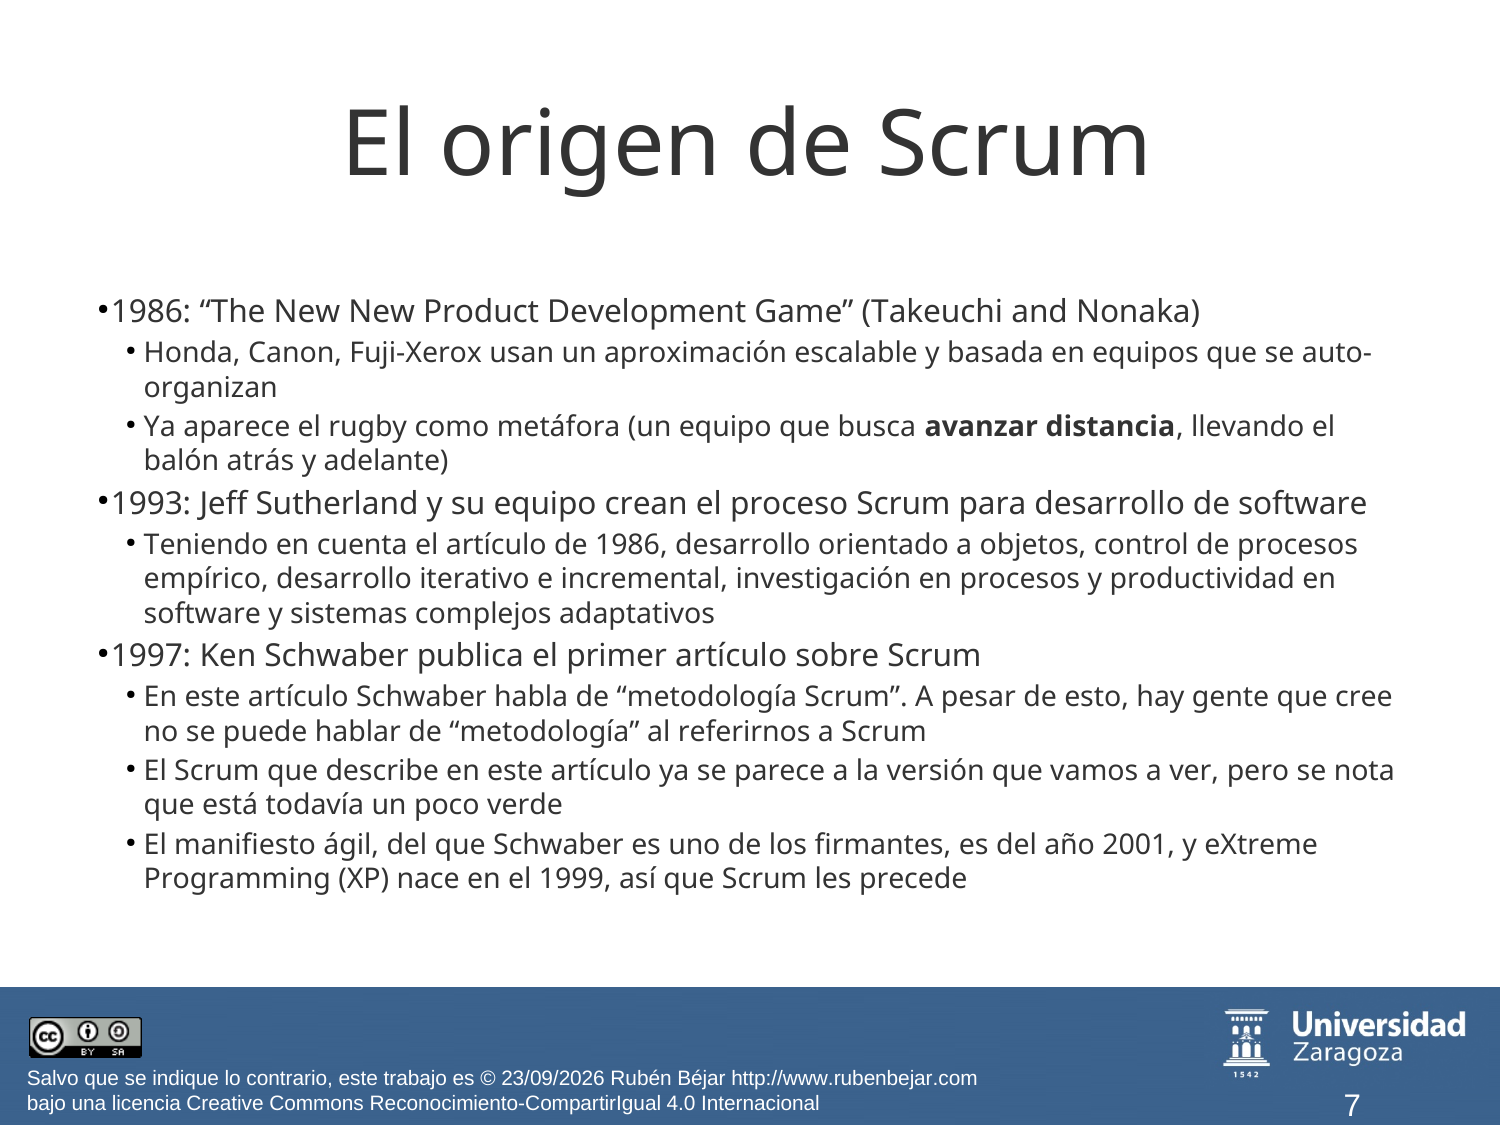

# El origen de Scrum
1986: “The New New Product Development Game” (Takeuchi and Nonaka)
Honda, Canon, Fuji-Xerox usan un aproximación escalable y basada en equipos que se auto-organizan
Ya aparece el rugby como metáfora (un equipo que busca avanzar distancia, llevando el balón atrás y adelante)
1993: Jeff Sutherland y su equipo crean el proceso Scrum para desarrollo de software
Teniendo en cuenta el artículo de 1986, desarrollo orientado a objetos, control de procesos empírico, desarrollo iterativo e incremental, investigación en procesos y productividad en software y sistemas complejos adaptativos
1997: Ken Schwaber publica el primer artículo sobre Scrum
En este artículo Schwaber habla de “metodología Scrum”. A pesar de esto, hay gente que cree no se puede hablar de “metodología” al referirnos a Scrum
El Scrum que describe en este artículo ya se parece a la versión que vamos a ver, pero se nota que está todavía un poco verde
El manifiesto ágil, del que Schwaber es uno de los firmantes, es del año 2001, y eXtreme Programming (XP) nace en el 1999, así que Scrum les precede